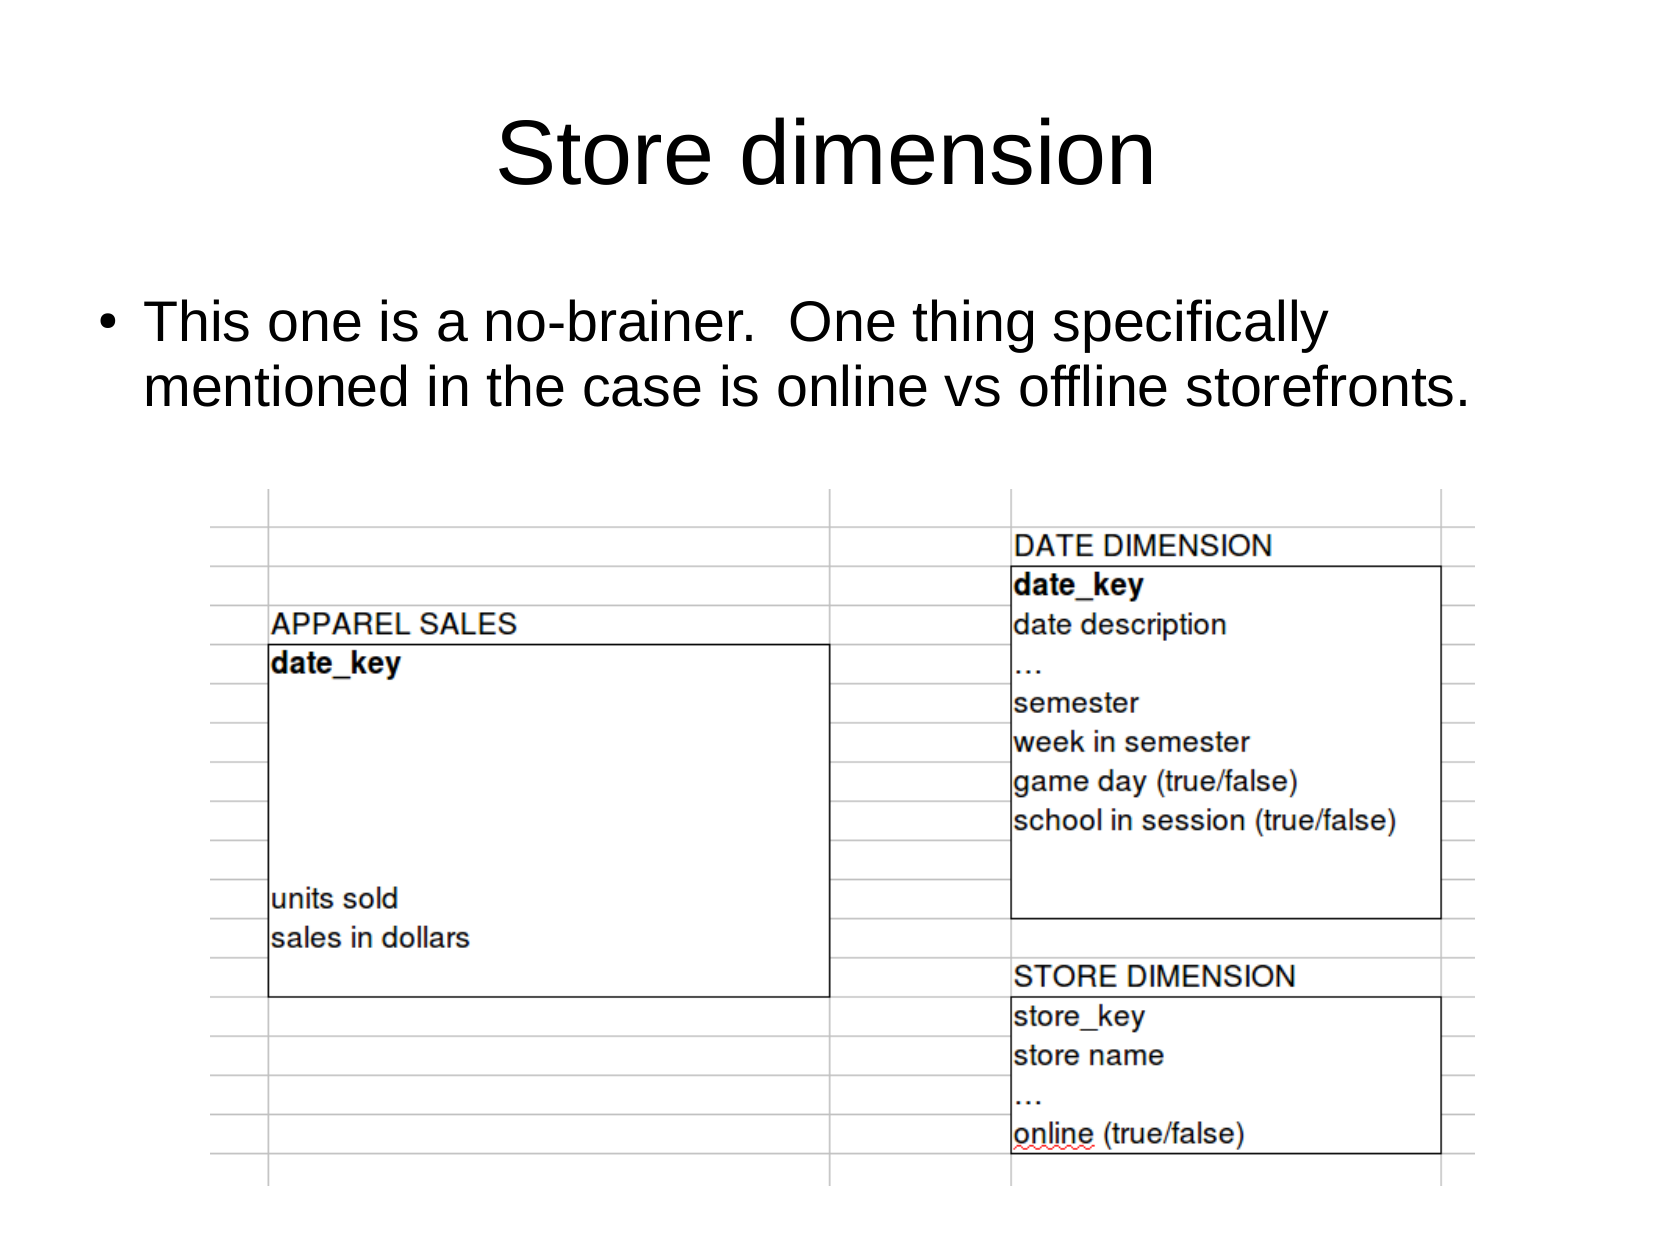

# Store dimension
This one is a no-brainer. One thing specifically mentioned in the case is online vs offline storefronts.